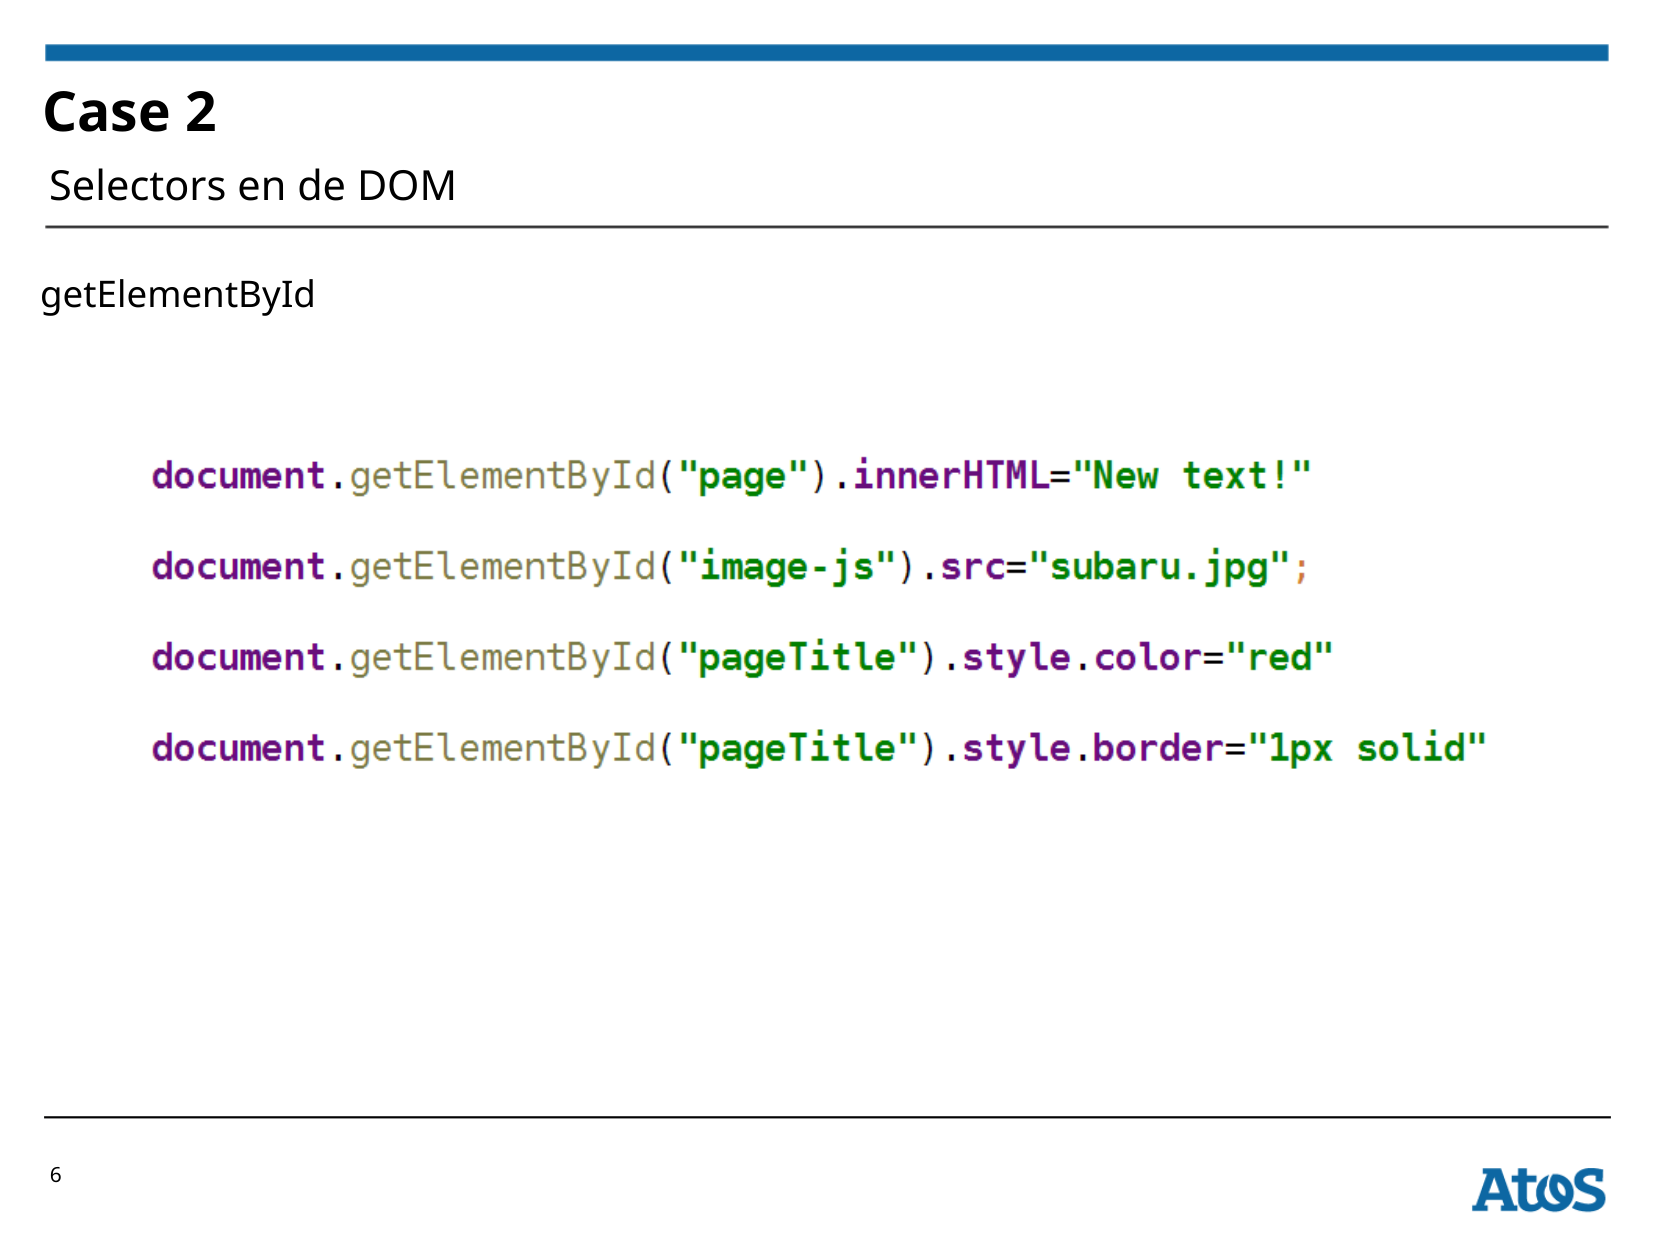

# Case 2
Selectors en de DOM
getElementById